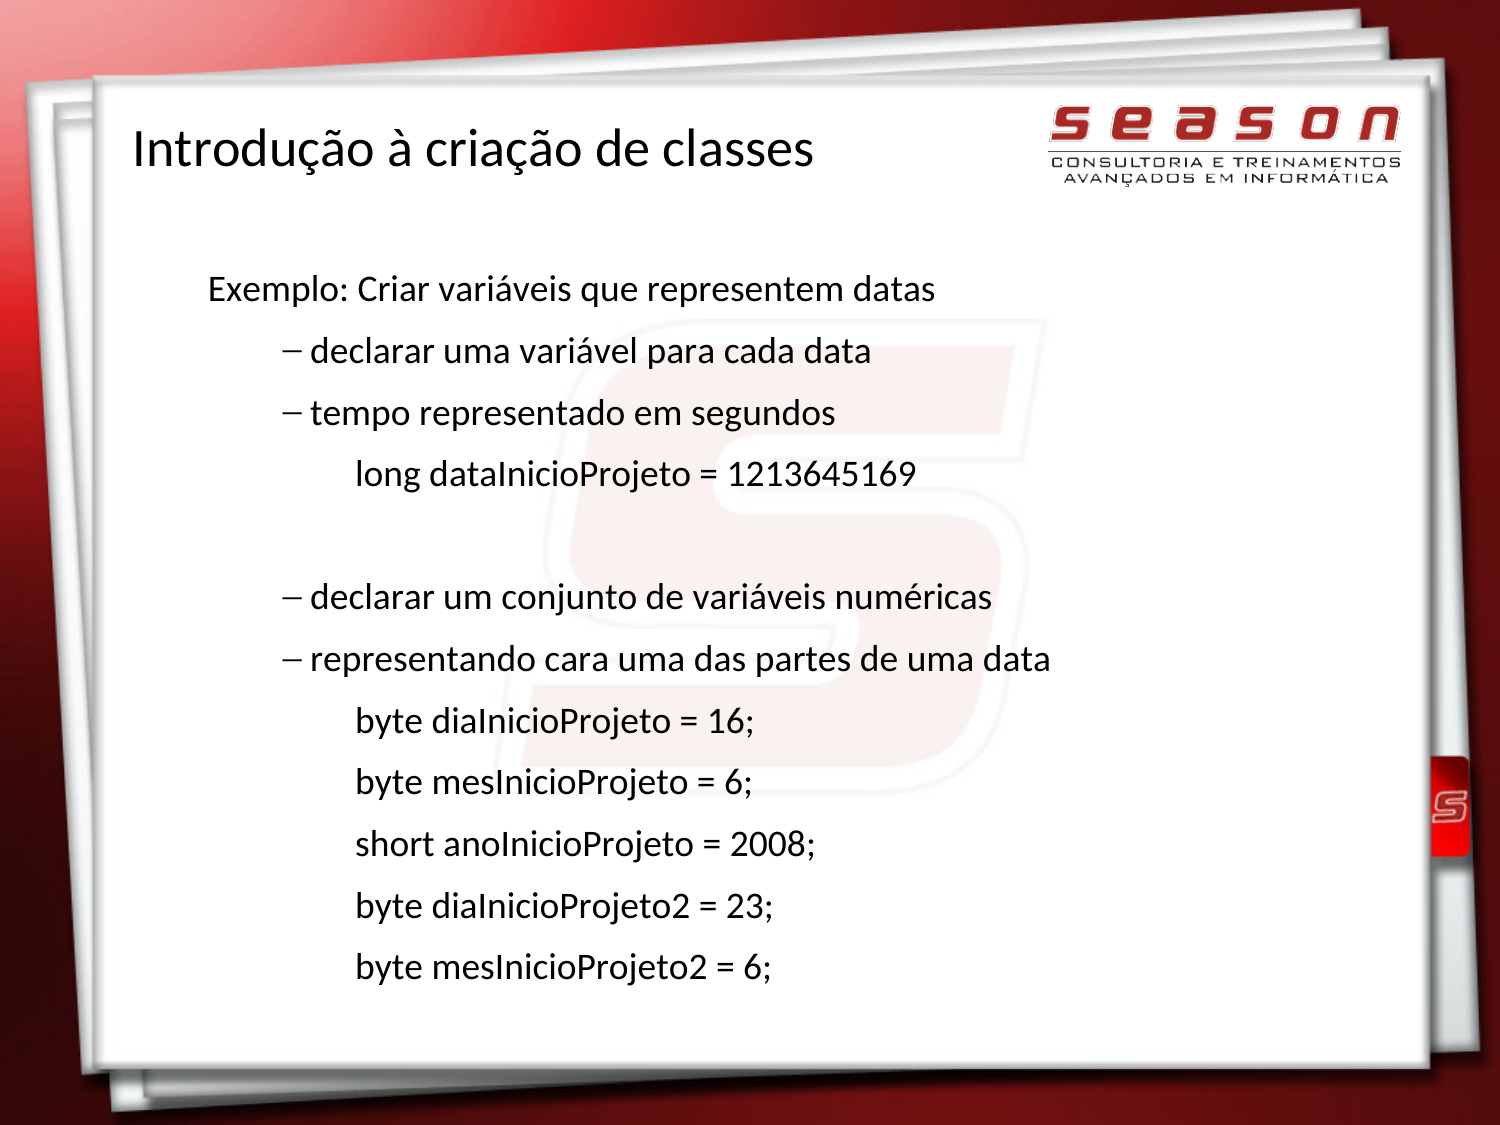

# Introdução à criação de classes
Exemplo: Criar variáveis que representem datas
 declarar uma variável para cada data
 tempo representado em segundos
		long dataInicioProjeto = 1213645169
 declarar um conjunto de variáveis numéricas
 representando cara uma das partes de uma data
		byte diaInicioProjeto = 16;
		byte mesInicioProjeto = 6;
		short anoInicioProjeto = 2008;
		byte diaInicioProjeto2 = 23;
		byte mesInicioProjeto2 = 6;